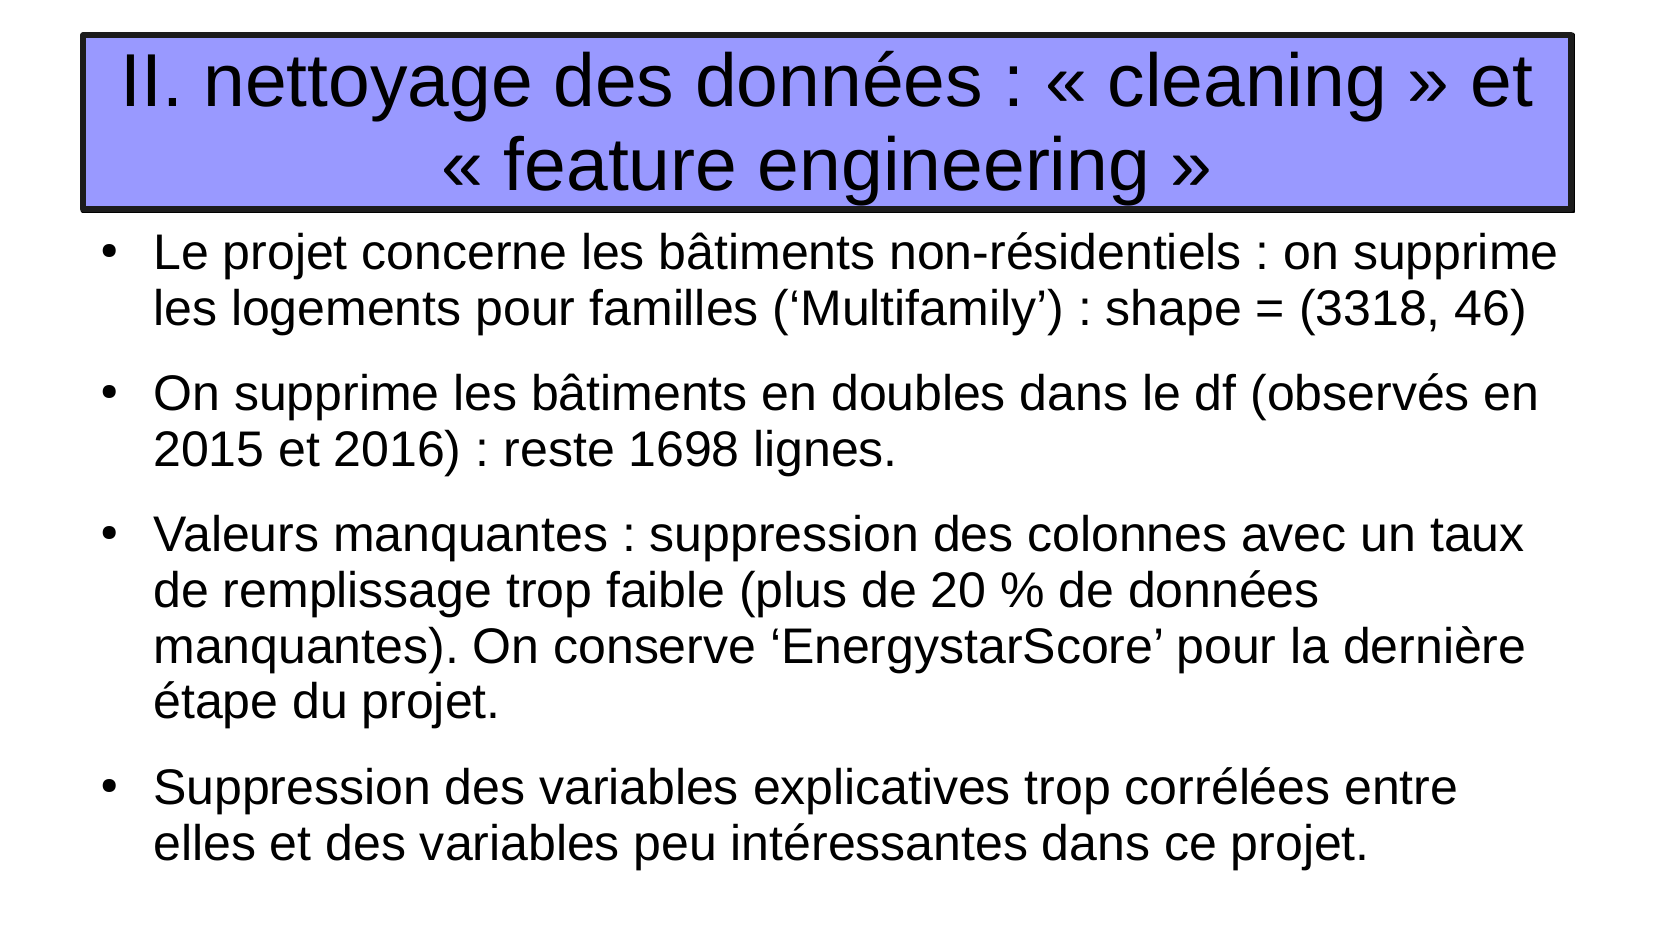

II. nettoyage des données : « cleaning » et « feature engineering »
#
Le projet concerne les bâtiments non-résidentiels : on supprime les logements pour familles (‘Multifamily’) : shape = (3318, 46)
On supprime les bâtiments en doubles dans le df (observés en 2015 et 2016) : reste 1698 lignes.
Valeurs manquantes : suppression des colonnes avec un taux de remplissage trop faible (plus de 20 % de données manquantes). On conserve ‘EnergystarScore’ pour la dernière étape du projet.
Suppression des variables explicatives trop corrélées entre elles et des variables peu intéressantes dans ce projet.